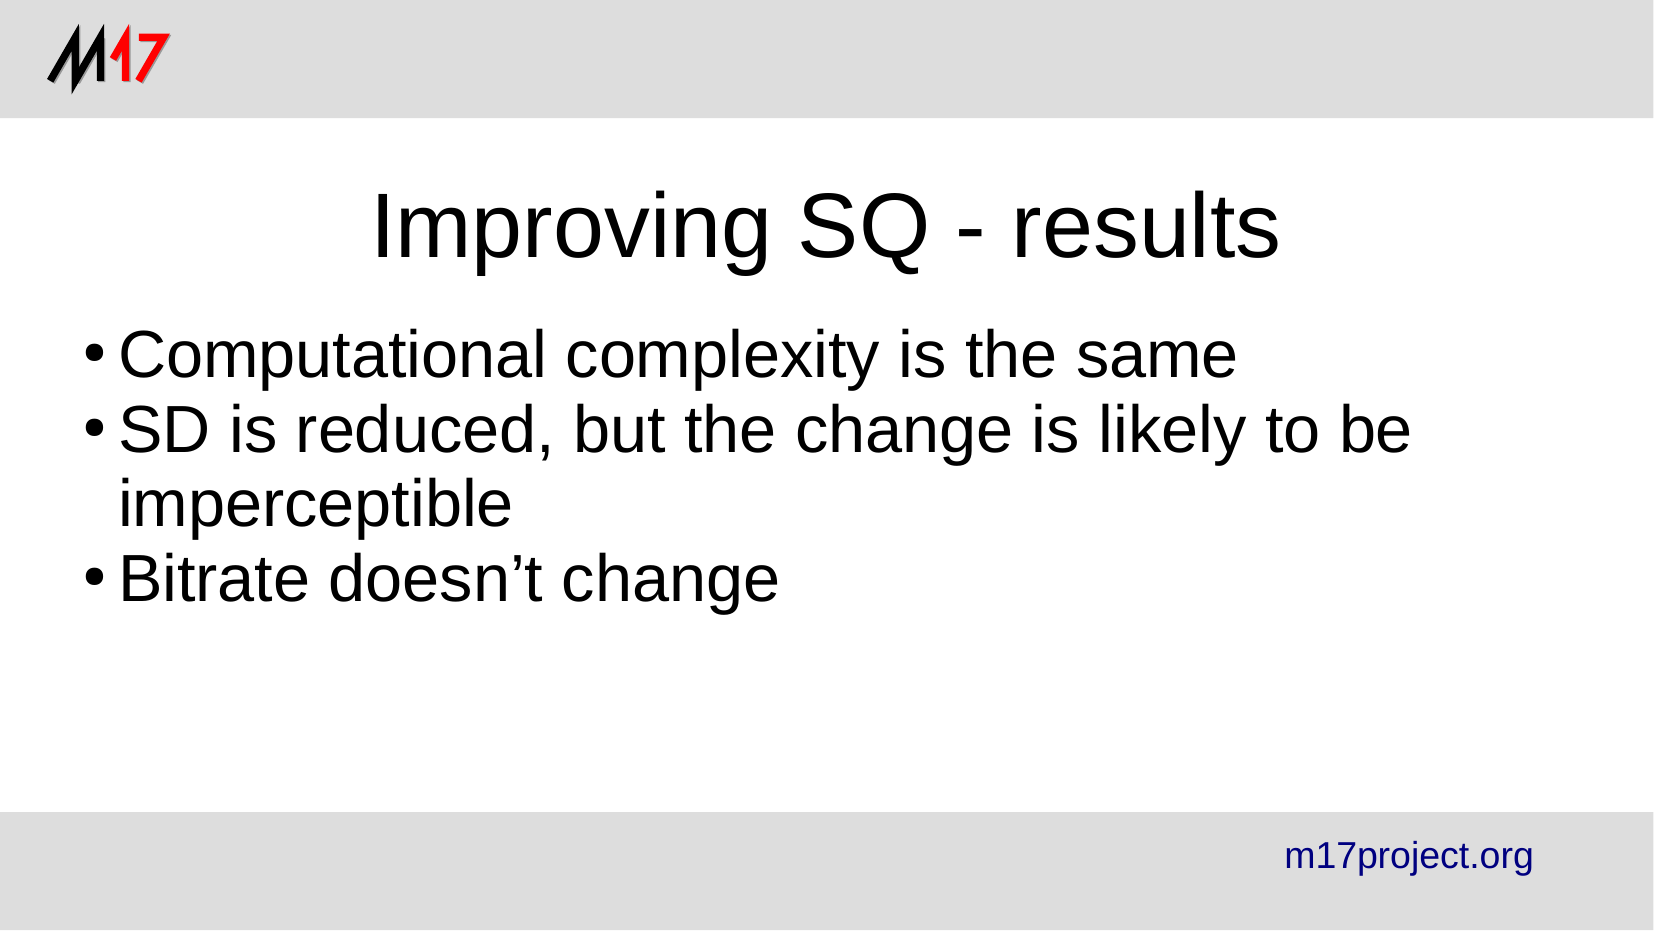

# Improving SQ - results
Computational complexity is the same
SD is reduced, but the change is likely to be imperceptible
Bitrate doesn’t change
m17project.org